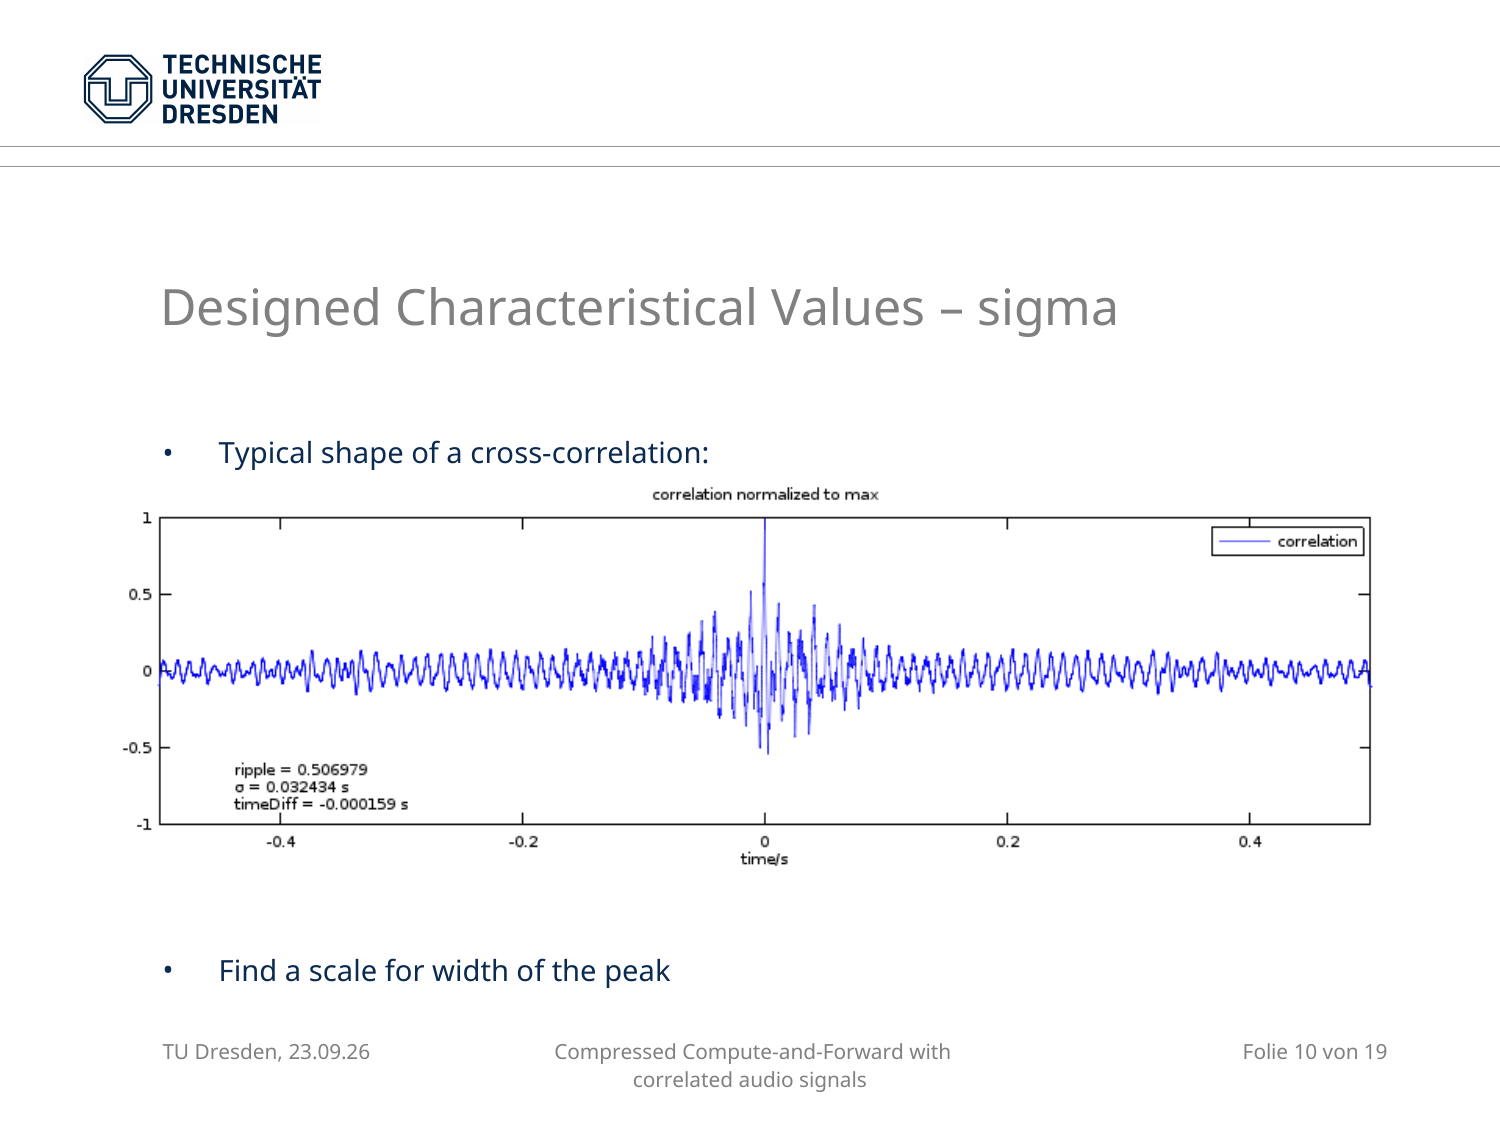

# Designed Characteristical Values – sigma
Typical shape of a cross-correlation:
Find a scale for width of the peak
10